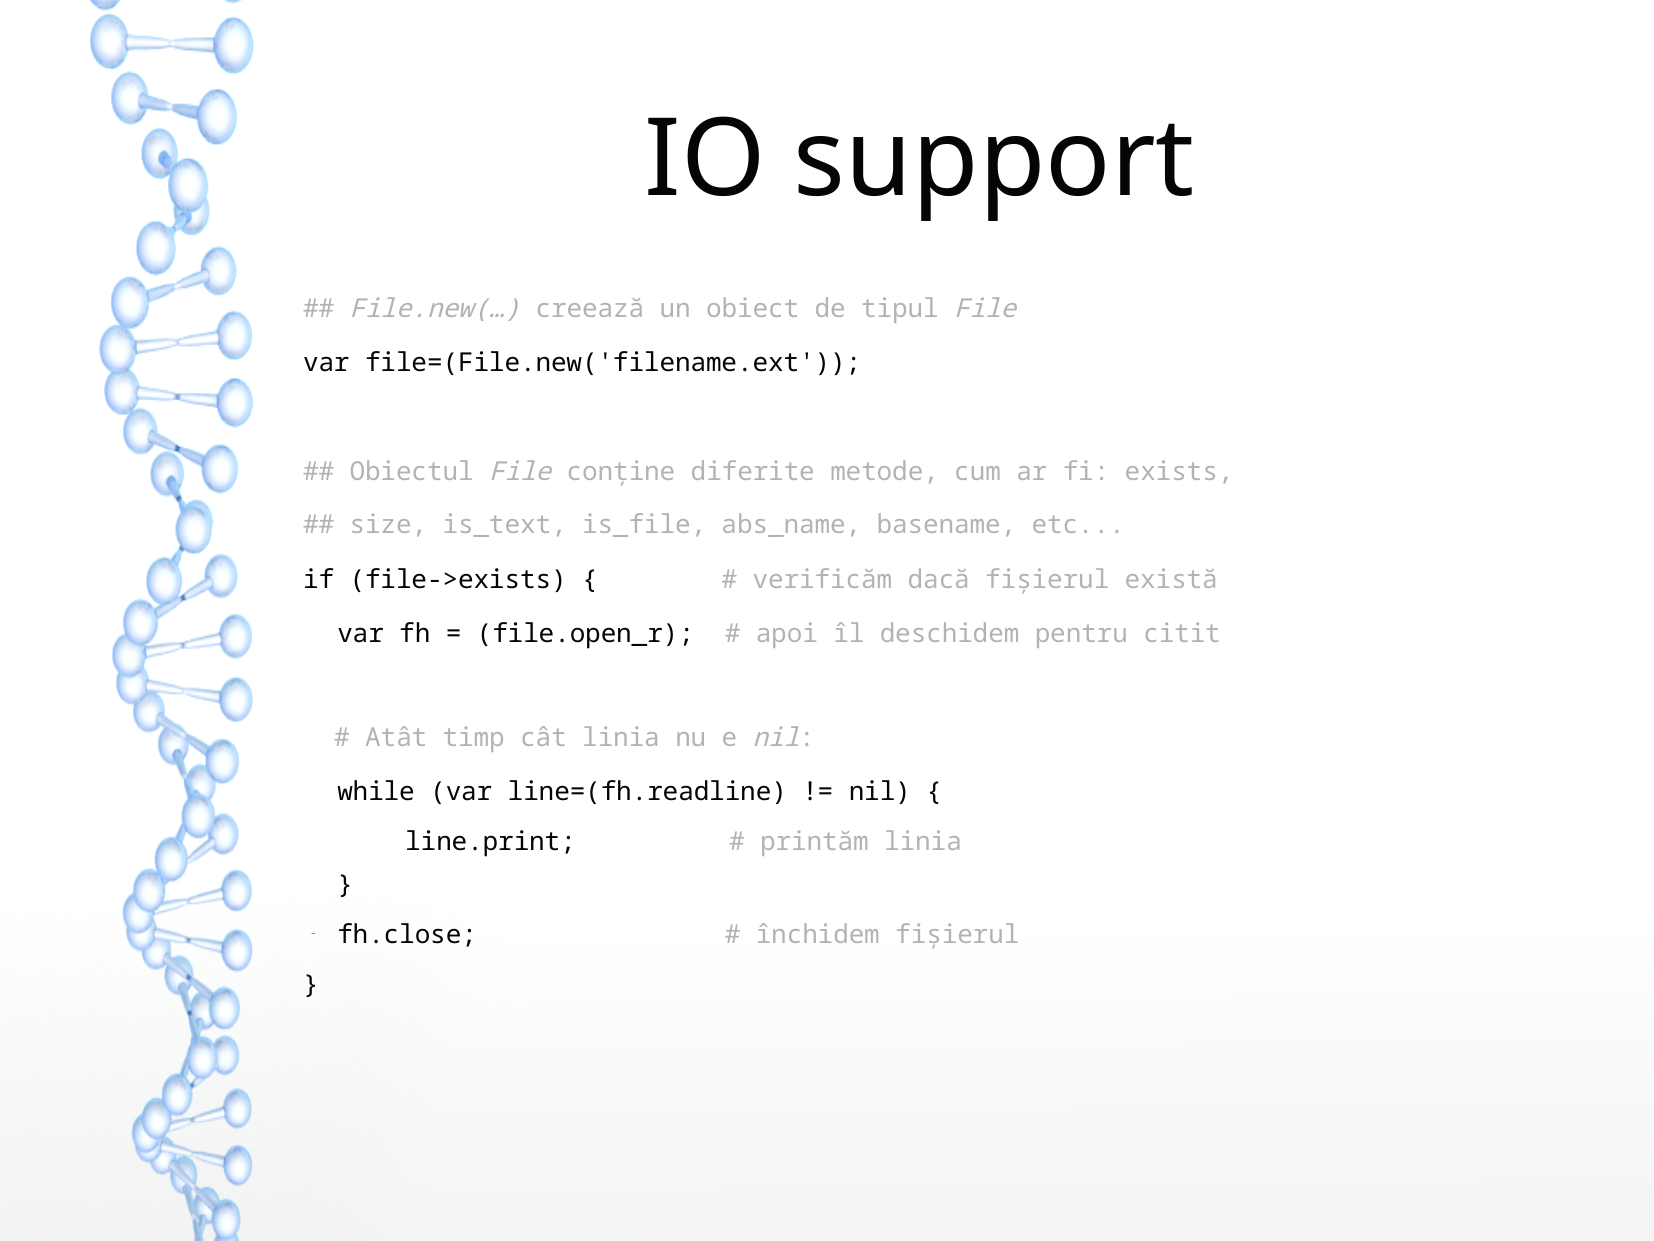

# IO support
## File.new(…) creează un obiect de tipul File
var file=(File.new('filename.ext'));
## Obiectul File conține diferite metode, cum ar fi: exists,
## size, is_text, is_file, abs_name, basename, etc...
if (file->exists) { # verificăm dacă fișierul există
var fh = (file.open_r); # apoi îl deschidem pentru citit
 # Atât timp cât linia nu e nil:
while (var line=(fh.readline) != nil) {
line.print; 				# printăm linia
}
fh.close; # închidem fișierul
}